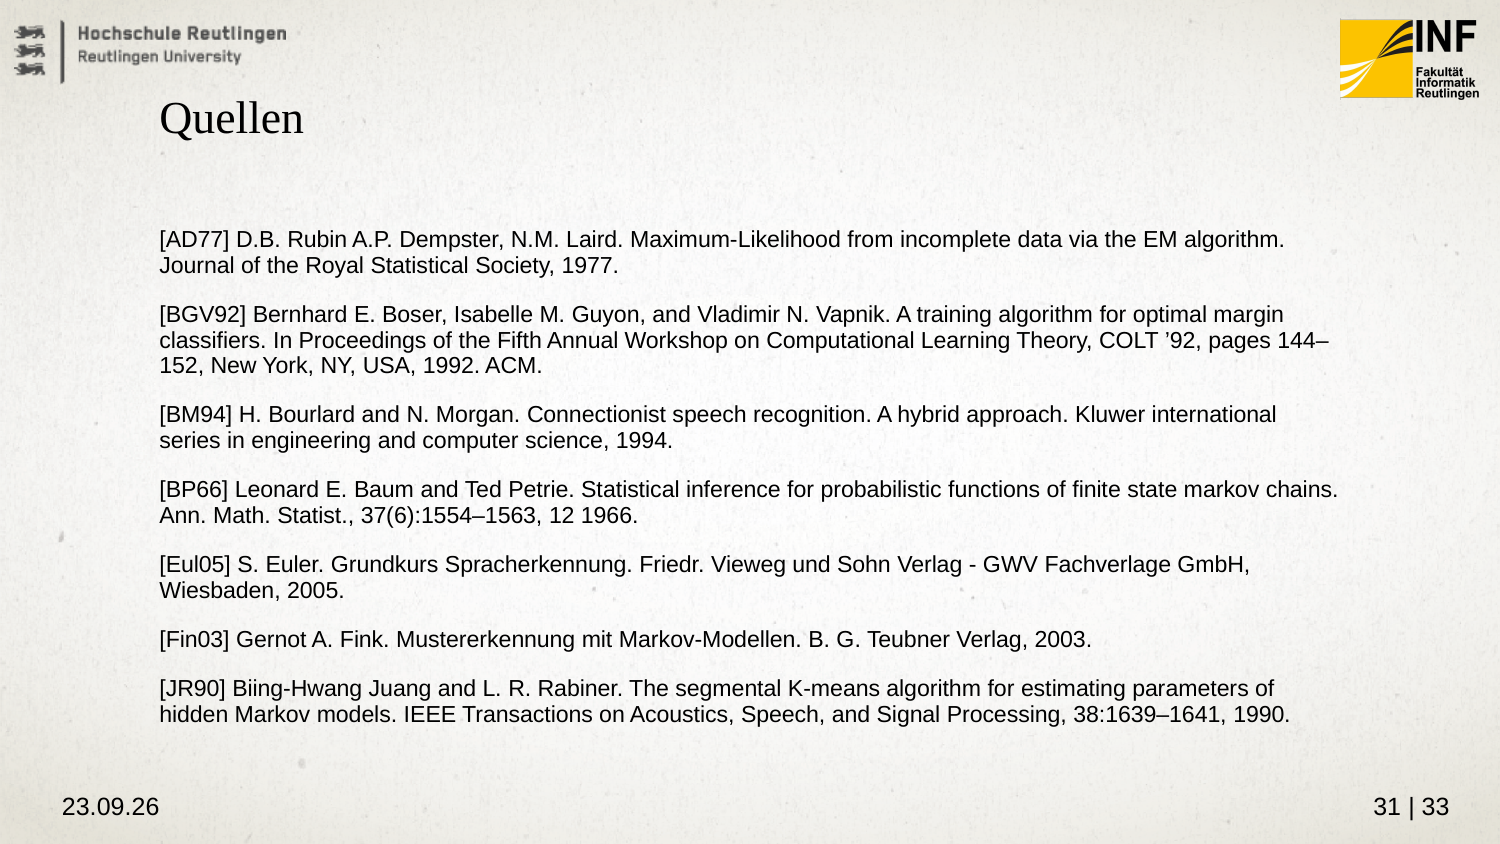

# Quellen
[AD77] D.B. Rubin A.P. Dempster, N.M. Laird. Maximum-Likelihood from incomplete data via the EM algorithm. Journal of the Royal Statistical Society, 1977.
[BGV92] Bernhard E. Boser, Isabelle M. Guyon, and Vladimir N. Vapnik. A training algorithm for optimal margin classifiers. In Proceedings of the Fifth Annual Workshop on Computational Learning Theory, COLT ’92, pages 144–152, New York, NY, USA, 1992. ACM.
[BM94] H. Bourlard and N. Morgan. Connectionist speech recognition. A hybrid approach. Kluwer international series in engineering and computer science, 1994.
[BP66] Leonard E. Baum and Ted Petrie. Statistical inference for probabilistic functions of finite state markov chains. Ann. Math. Statist., 37(6):1554–1563, 12 1966.
[Eul05] S. Euler. Grundkurs Spracherkennung. Friedr. Vieweg und Sohn Verlag - GWV Fachverlage GmbH, Wiesbaden, 2005.
[Fin03] Gernot A. Fink. Mustererkennung mit Markov-Modellen. B. G. Teubner Verlag, 2003.
[JR90] Biing-Hwang Juang and L. R. Rabiner. The segmental K-means algorithm for estimating parameters of hidden Markov models. IEEE Transactions on Acoustics, Speech, and Signal Processing, 38:1639–1641, 1990.